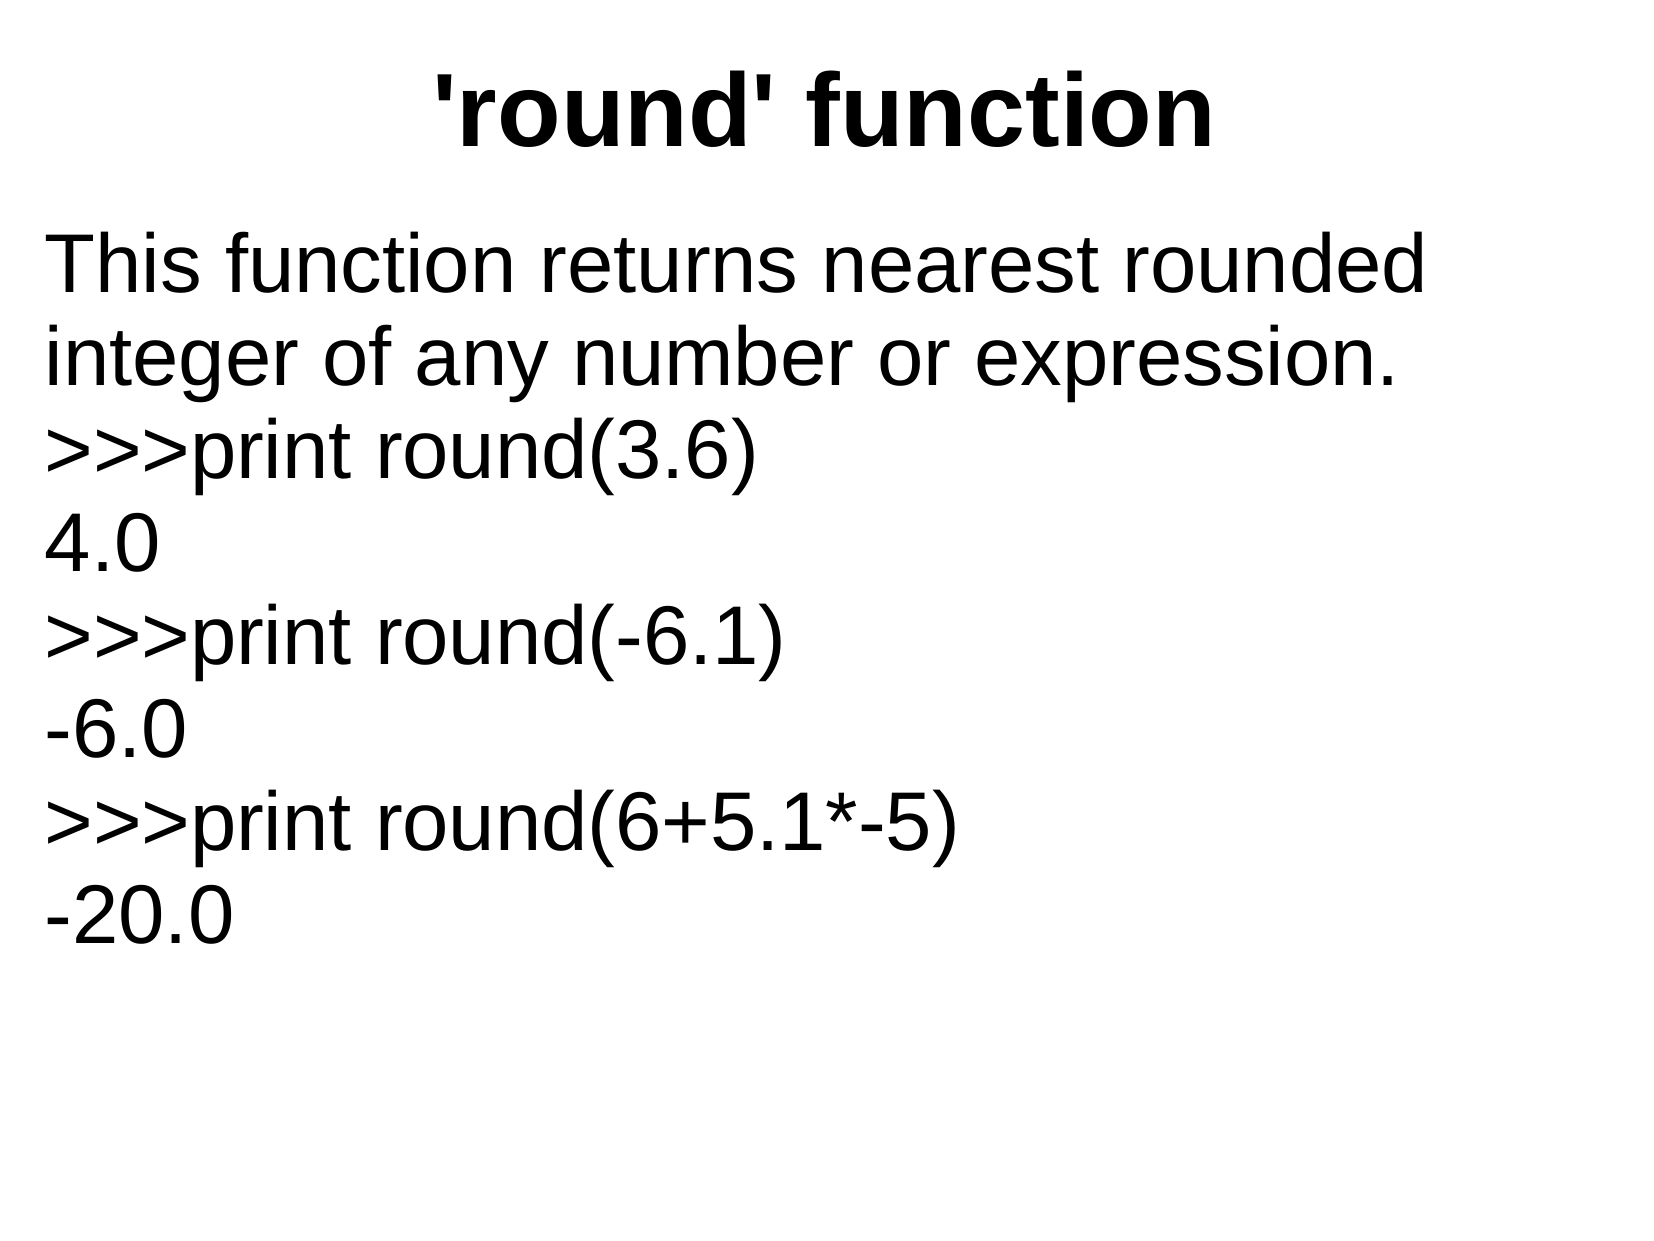

'round' function
This function returns nearest rounded integer of any number or expression.
>>>print round(3.6)
4.0
>>>print round(-6.1)
-6.0
>>>print round(6+5.1*-5)
-20.0